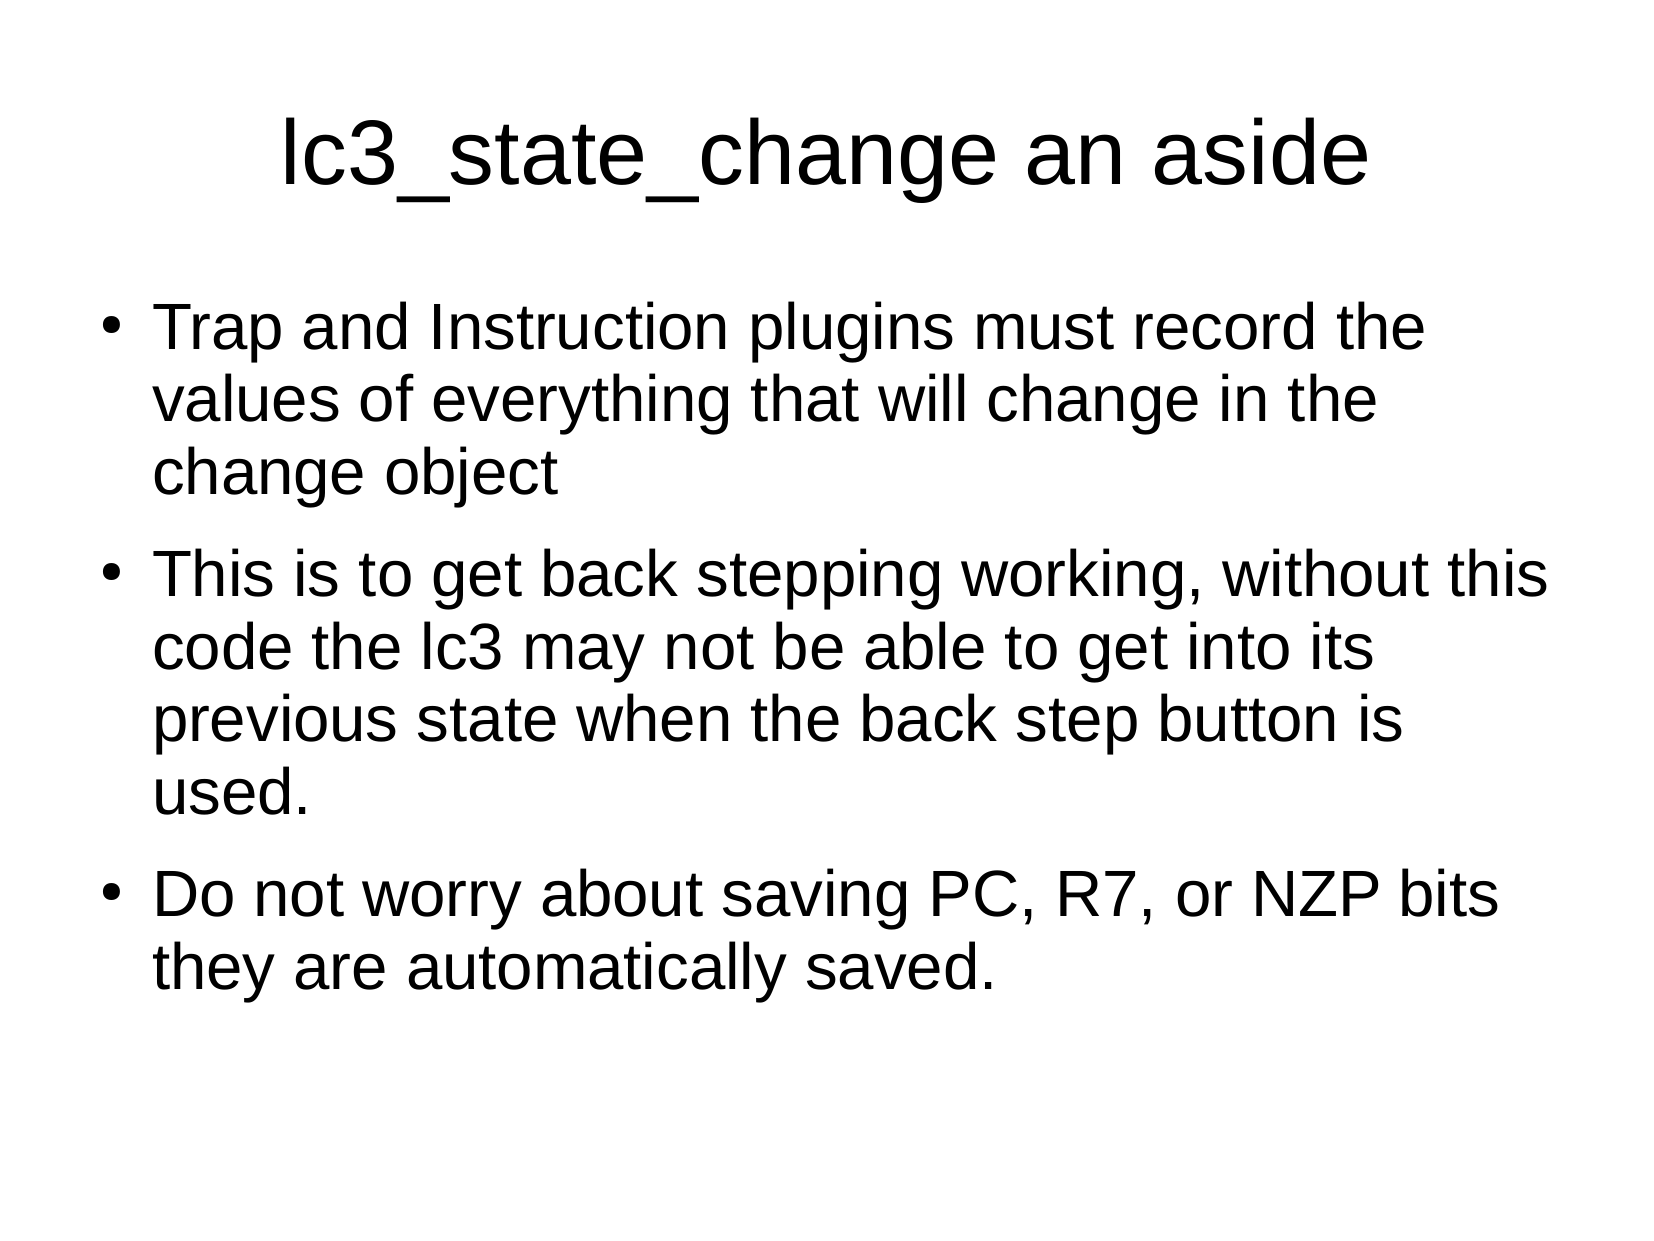

# lc3_state_change an aside
Trap and Instruction plugins must record the values of everything that will change in the change object
This is to get back stepping working, without this code the lc3 may not be able to get into its previous state when the back step button is used.
Do not worry about saving PC, R7, or NZP bits they are automatically saved.